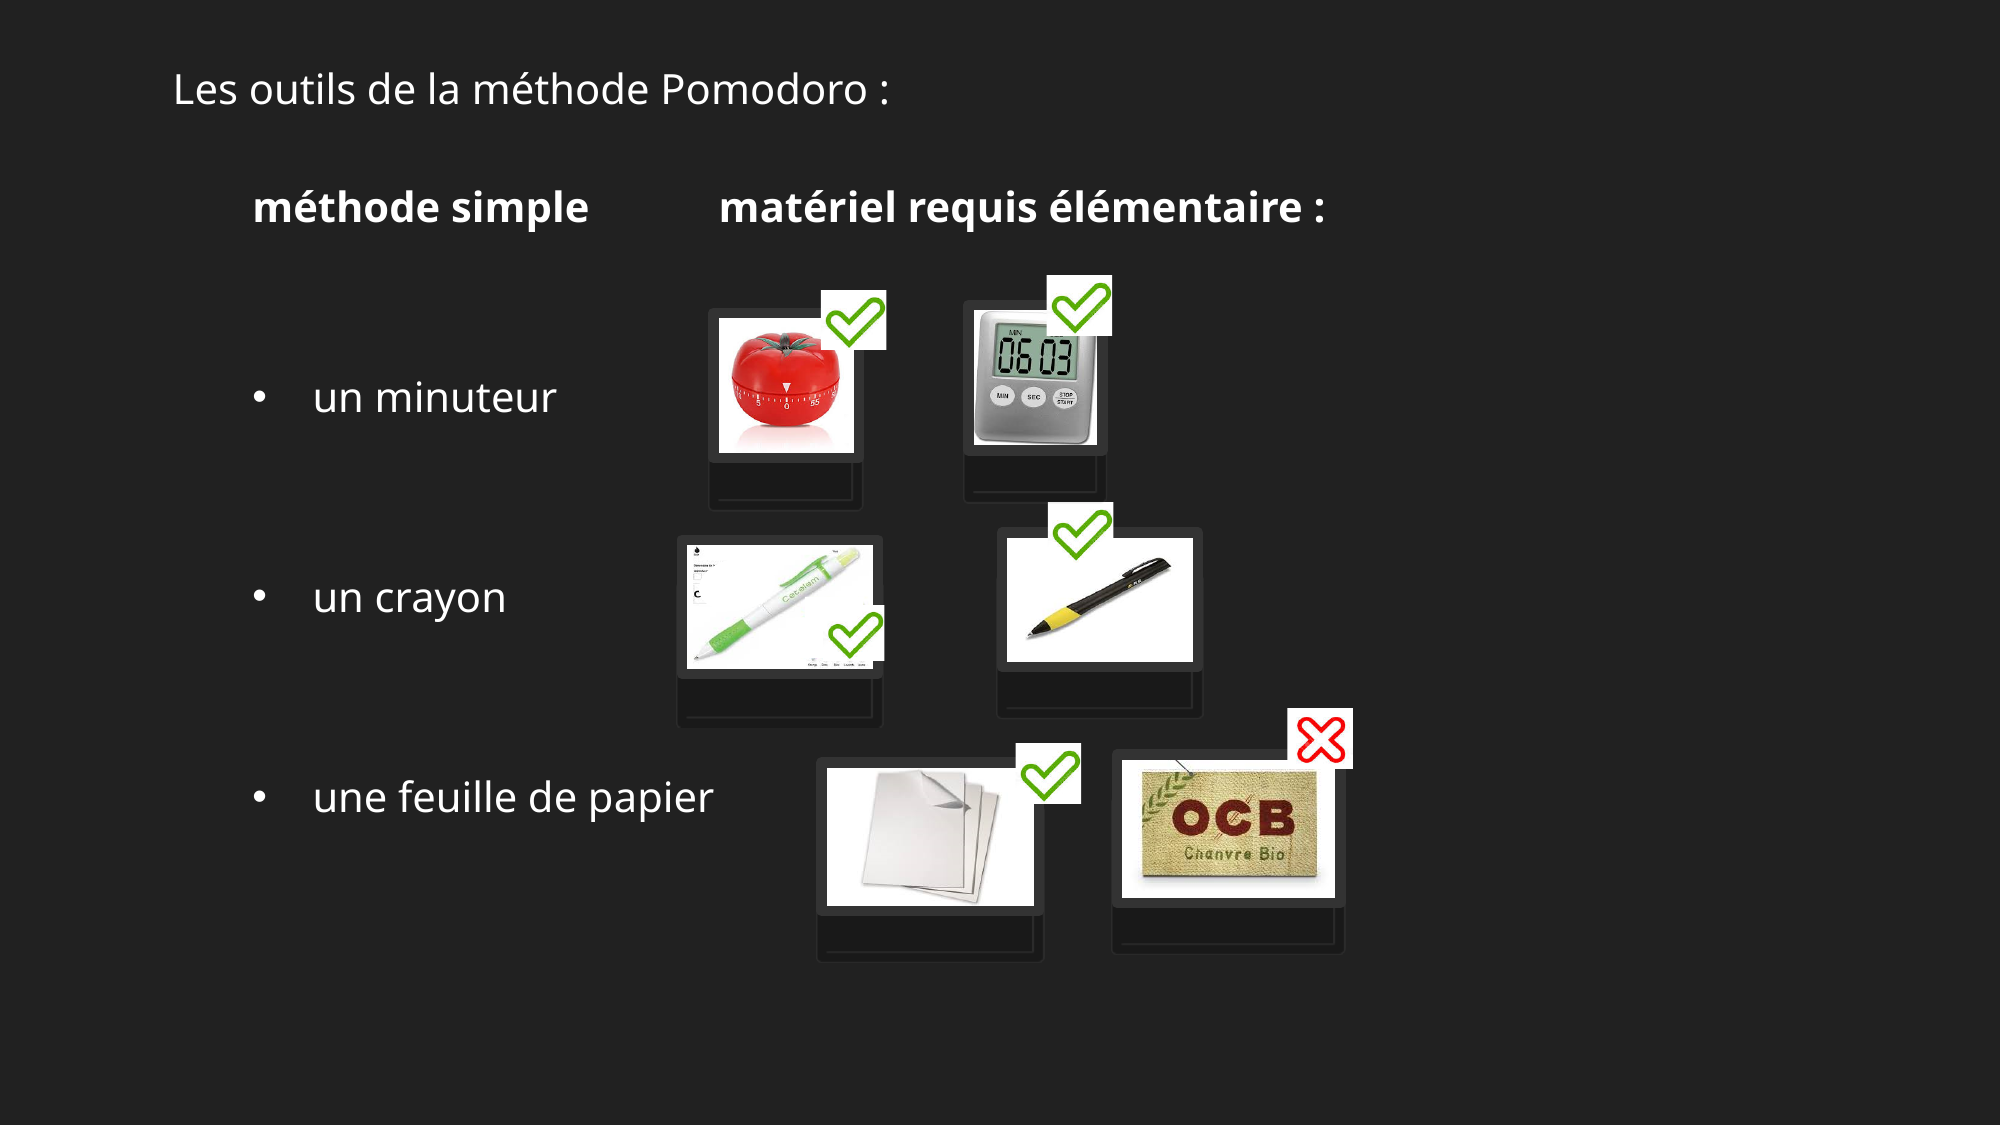

Les outils de la méthode Pomodoro :
méthode simple matériel requis élémentaire :
 un minuteur
 un crayon
 une feuille de papier